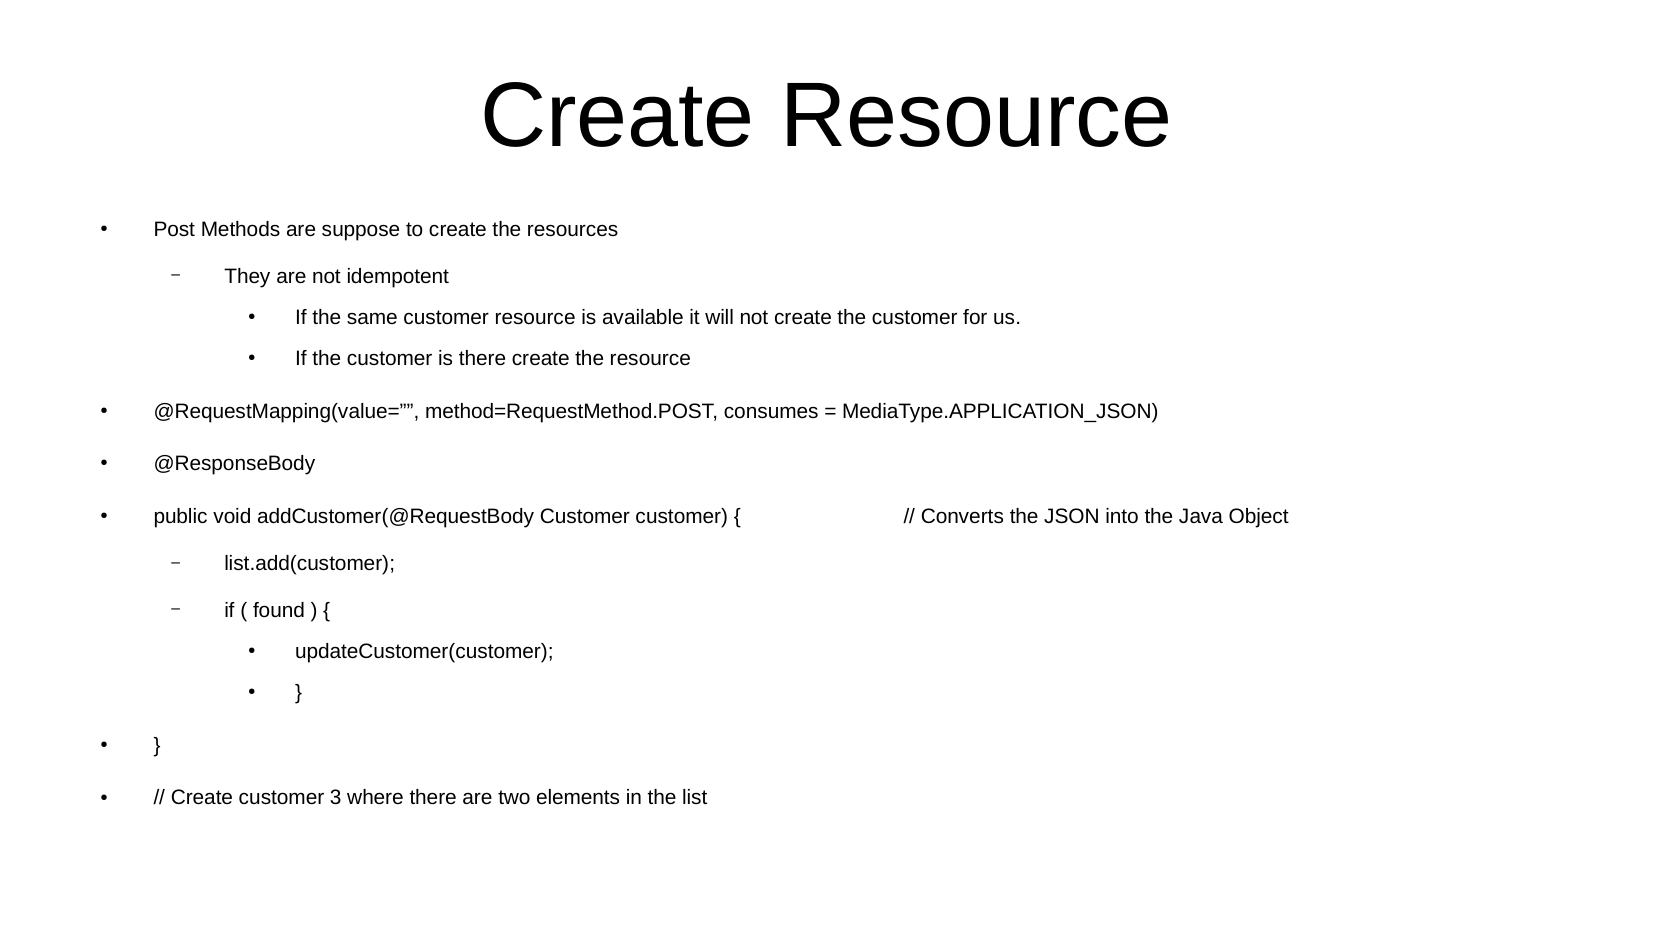

# Create Resource
Post Methods are suppose to create the resources
They are not idempotent
If the same customer resource is available it will not create the customer for us.
If the customer is there create the resource
@RequestMapping(value=””, method=RequestMethod.POST, consumes = MediaType.APPLICATION_JSON)
@ResponseBody
public void addCustomer(@RequestBody Customer customer) {			// Converts the JSON into the Java Object
list.add(customer);
if ( found ) {
updateCustomer(customer);
}
}
// Create customer 3 where there are two elements in the list